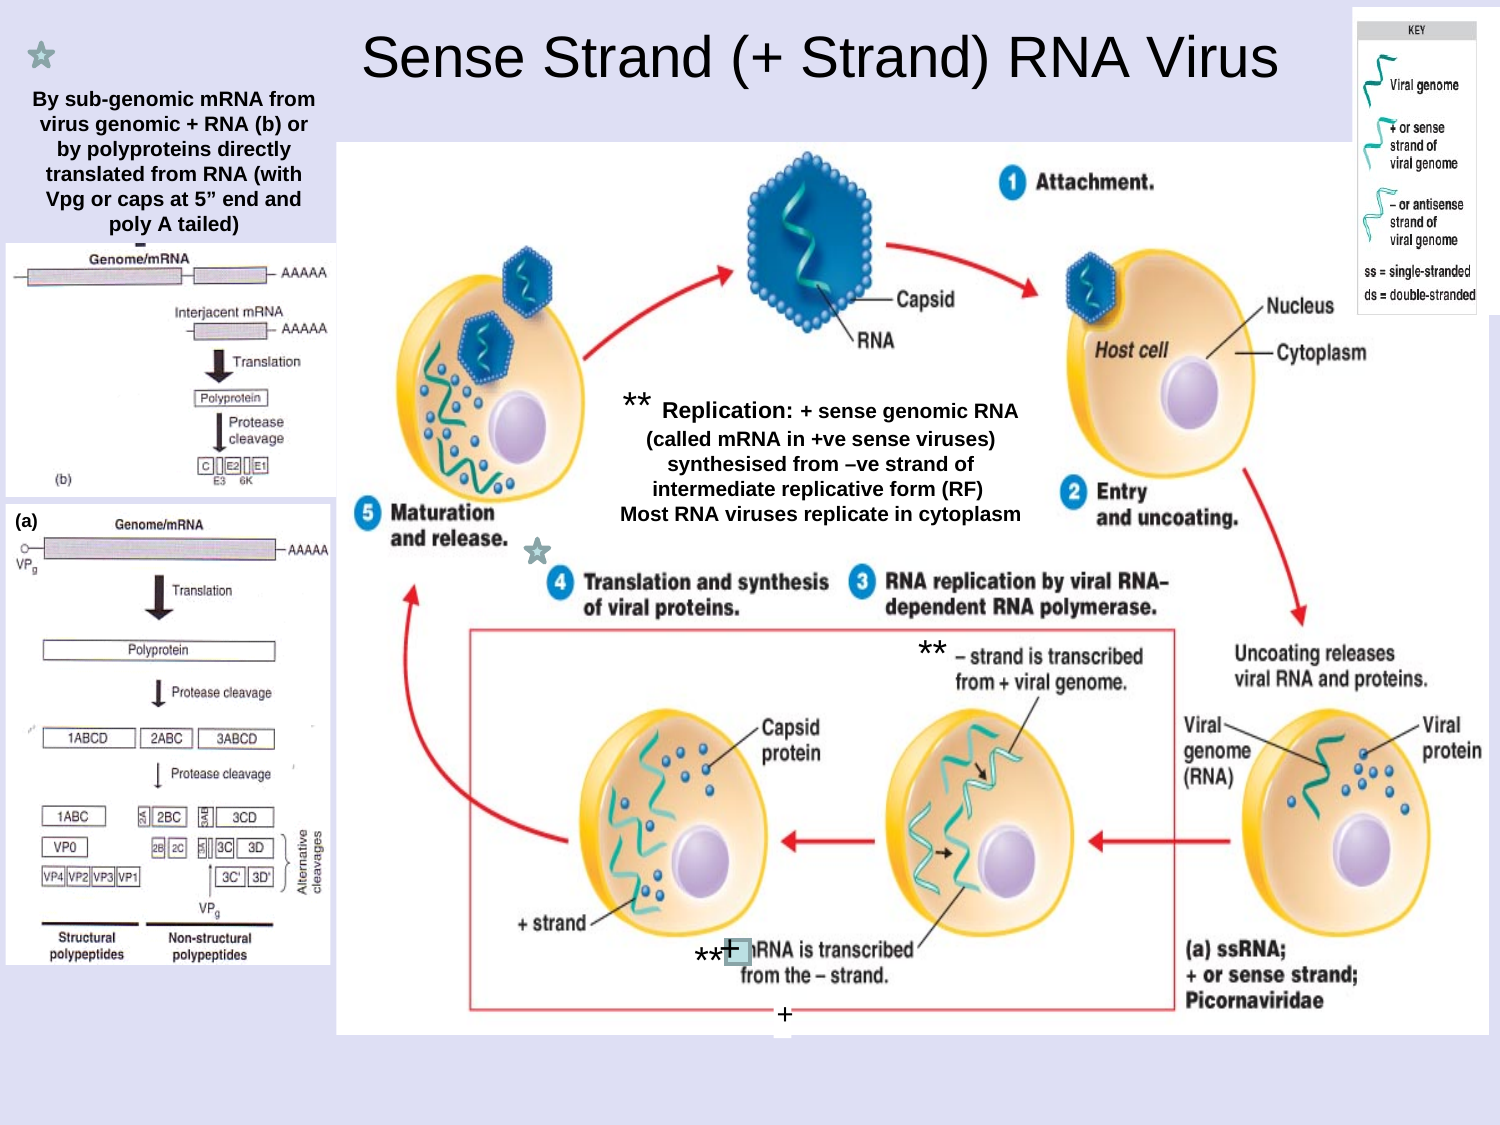

# Sense Strand (+ Strand) RNA Virus
By sub-genomic mRNA from
virus genomic + RNA (b) or by polyproteins directly translated from RNA (with Vpg or caps at 5” end and poly A tailed)
** Replication: + sense genomic RNA (called mRNA in +ve sense viruses) synthesised from –ve strand of intermediate replicative form (RF)
Most RNA viruses replicate in cytoplasm
(a)
**
**
+
+